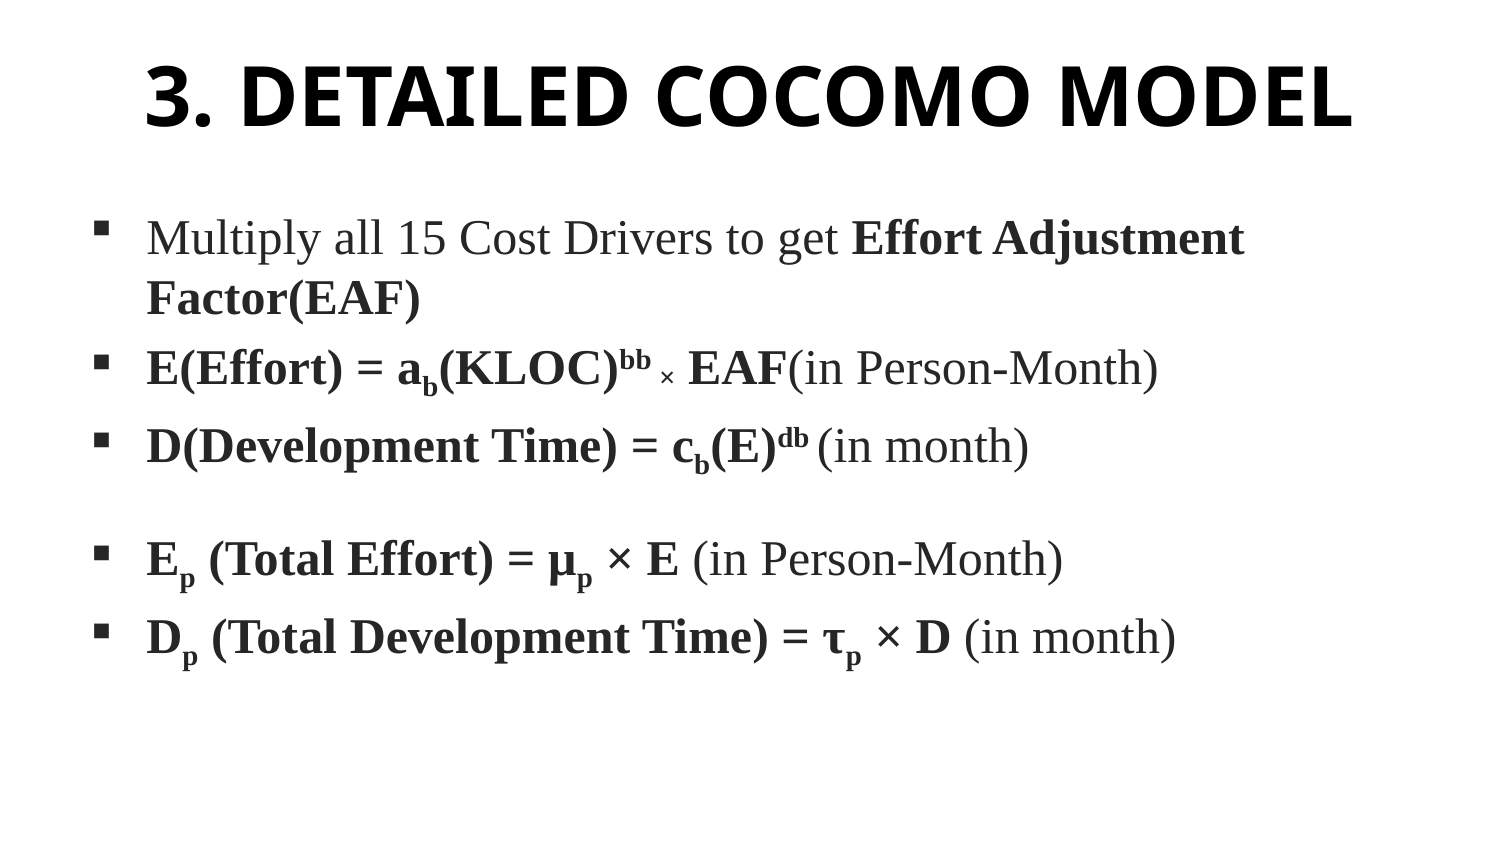

# 3. Detailed COCOMO Model
Multiply all 15 Cost Drivers to get Effort Adjustment Factor(EAF)
E(Effort) = ab(KLOC)bb × EAF(in Person-Month)
D(Development Time) = cb(E)db (in month)
Ep (Total Effort) = µp × E (in Person-Month)
Dp (Total Development Time) = τp × D (in month)